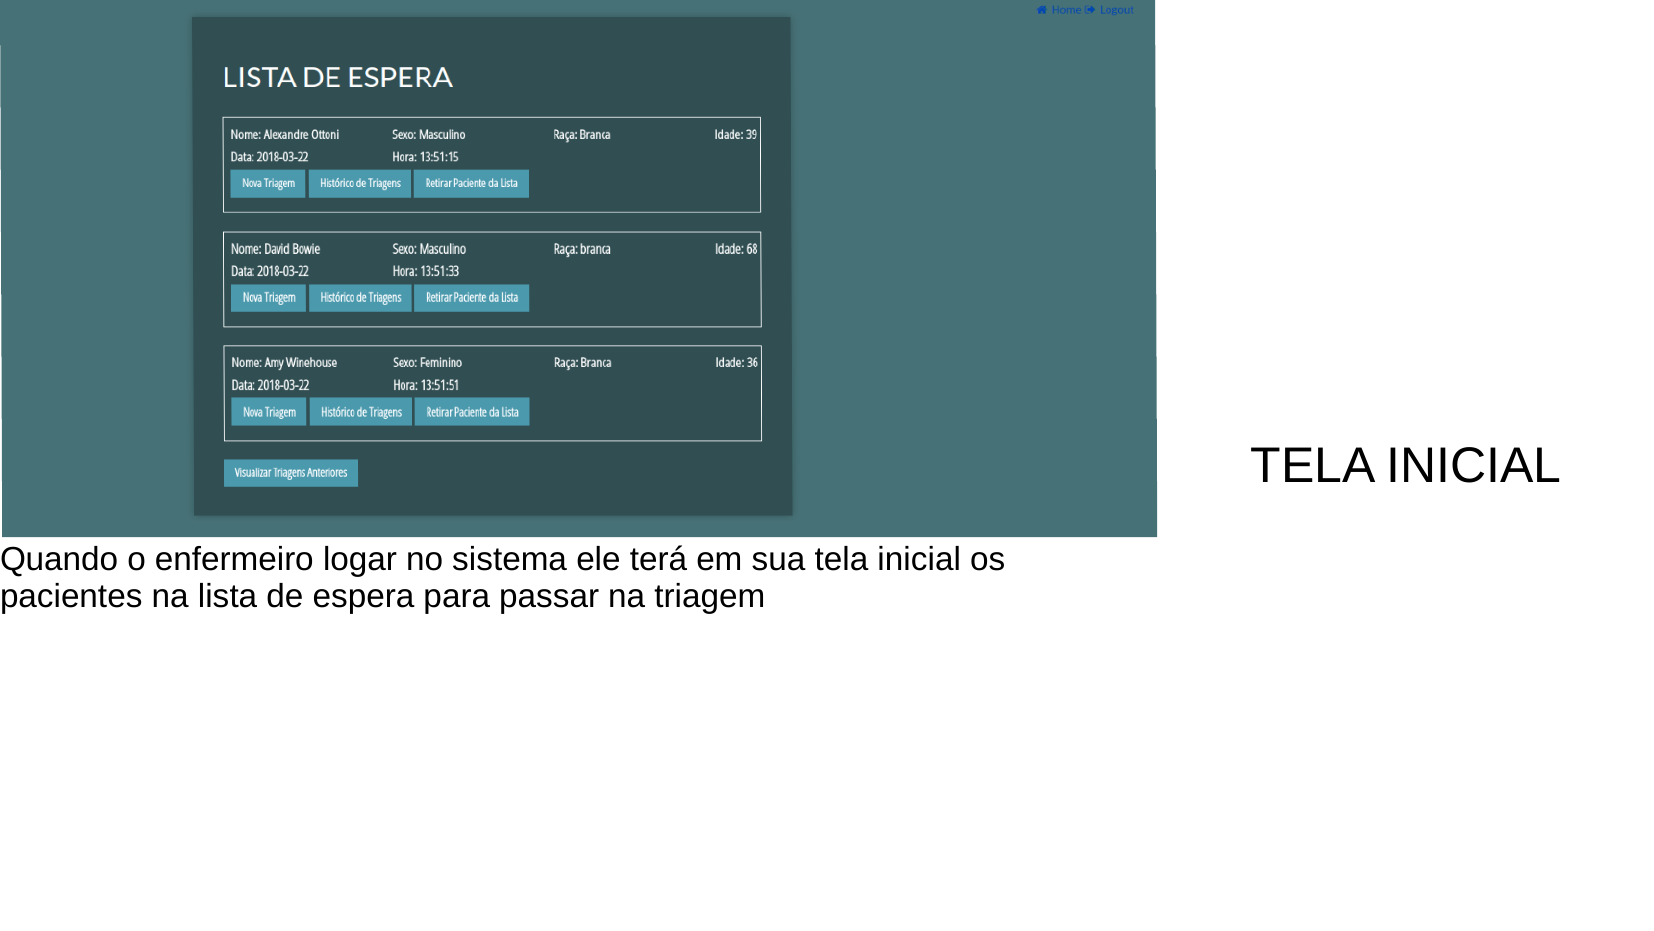

# TELA INICIAL
Quando o enfermeiro logar no sistema ele terá em sua tela inicial os pacientes na lista de espera para passar na triagem